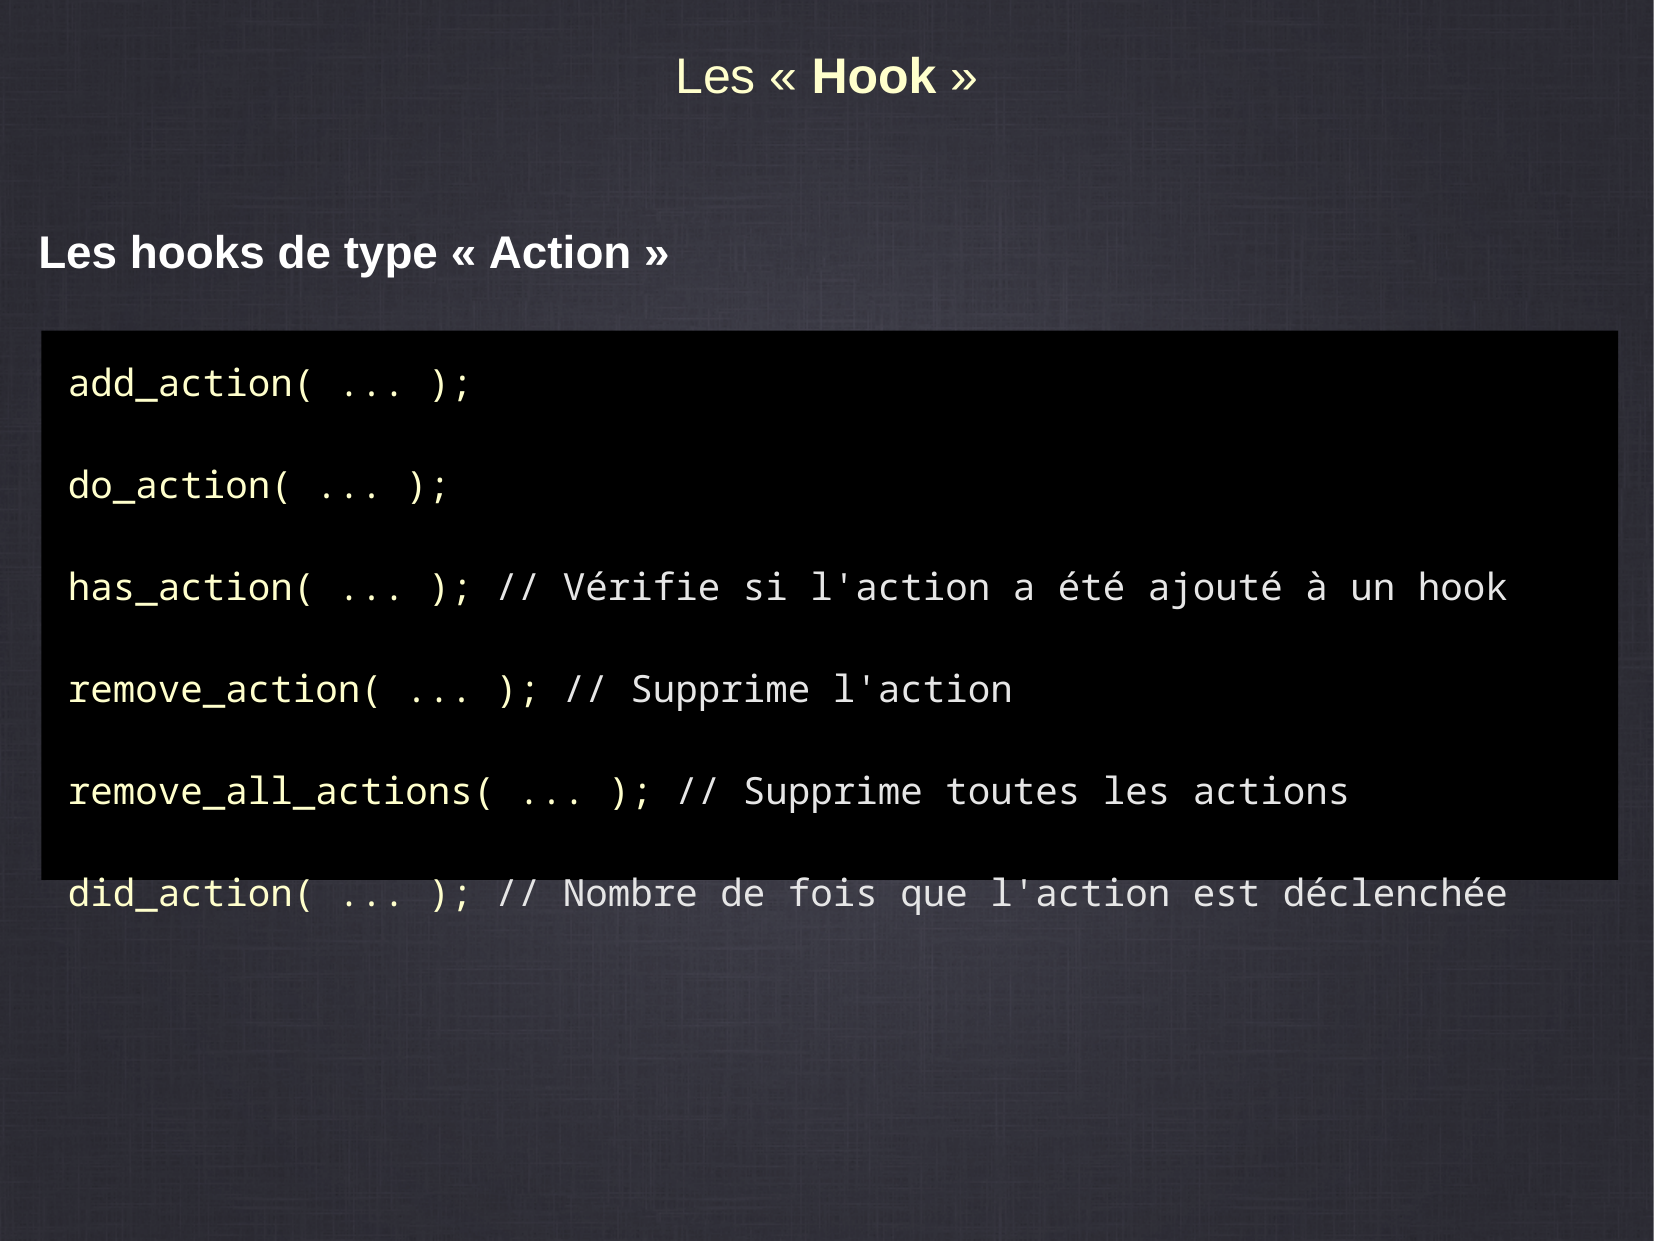

Les « Hook »
Les hooks de type « Action »
add_action( ... );
do_action( ... );
has_action( ... ); // Vérifie si l'action a été ajouté à un hook
remove_action( ... ); // Supprime l'action
remove_all_actions( ... ); // Supprime toutes les actions
did_action( ... ); // Nombre de fois que l'action est déclenchée